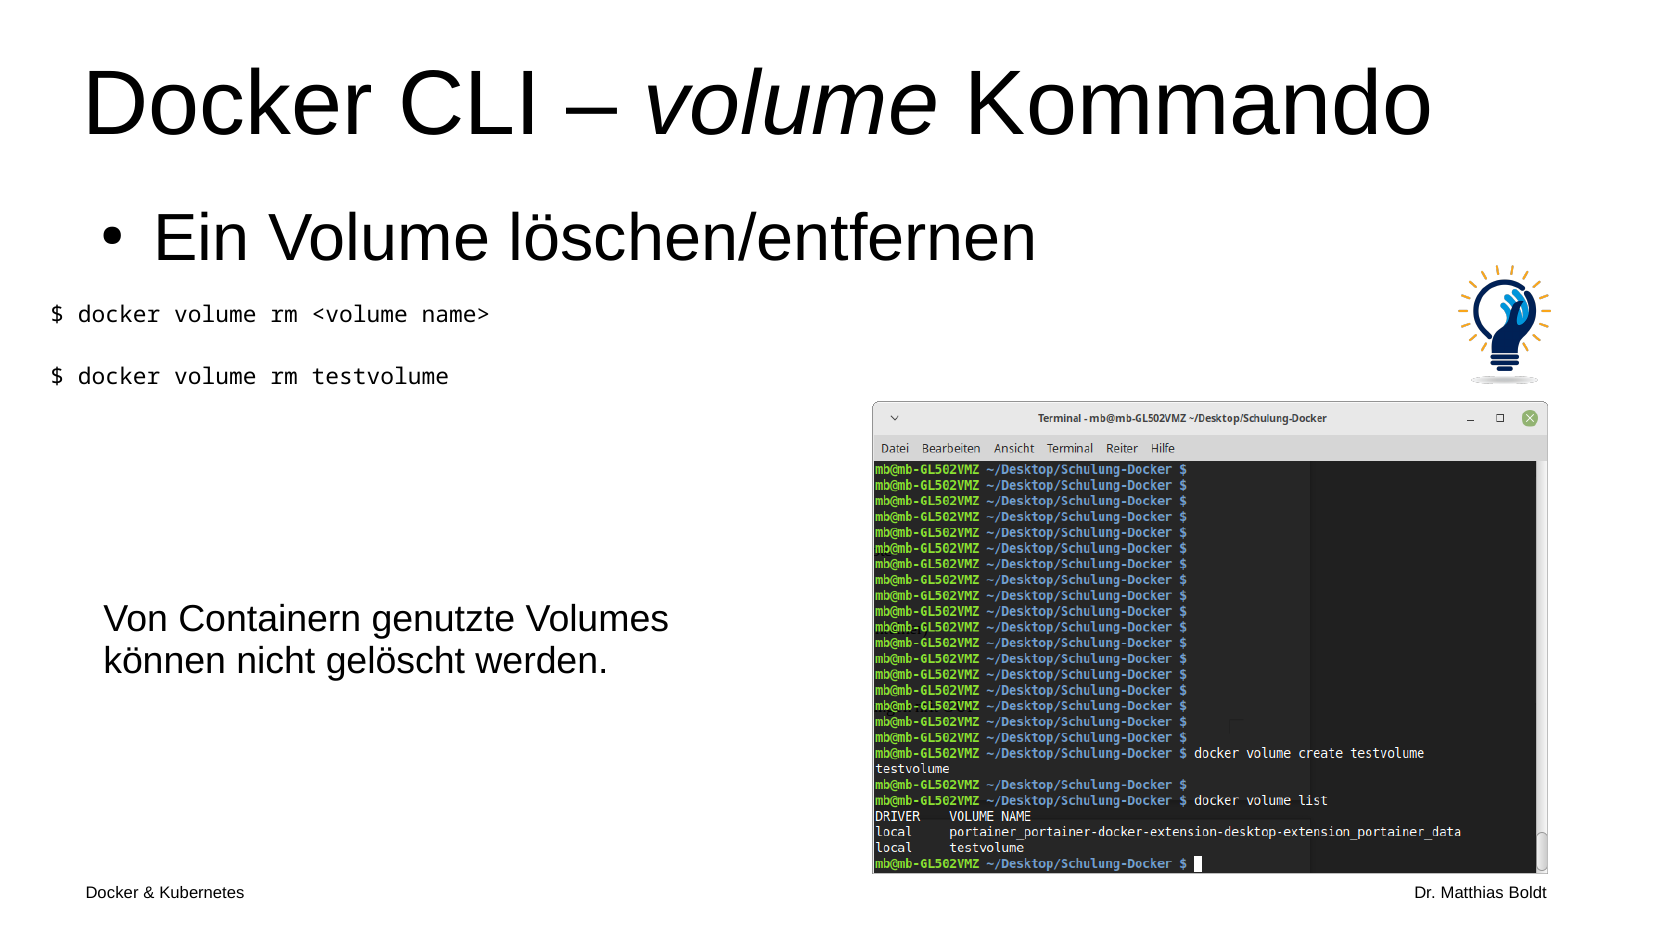

# Docker CLI – volume Kommando
Ein Volume löschen/entfernen
$ docker volume rm <volume name>
$ docker volume rm testvolume
Von Containern genutzte Volumes können nicht gelöscht werden.
Docker & Kubernetes																Dr. Matthias Boldt